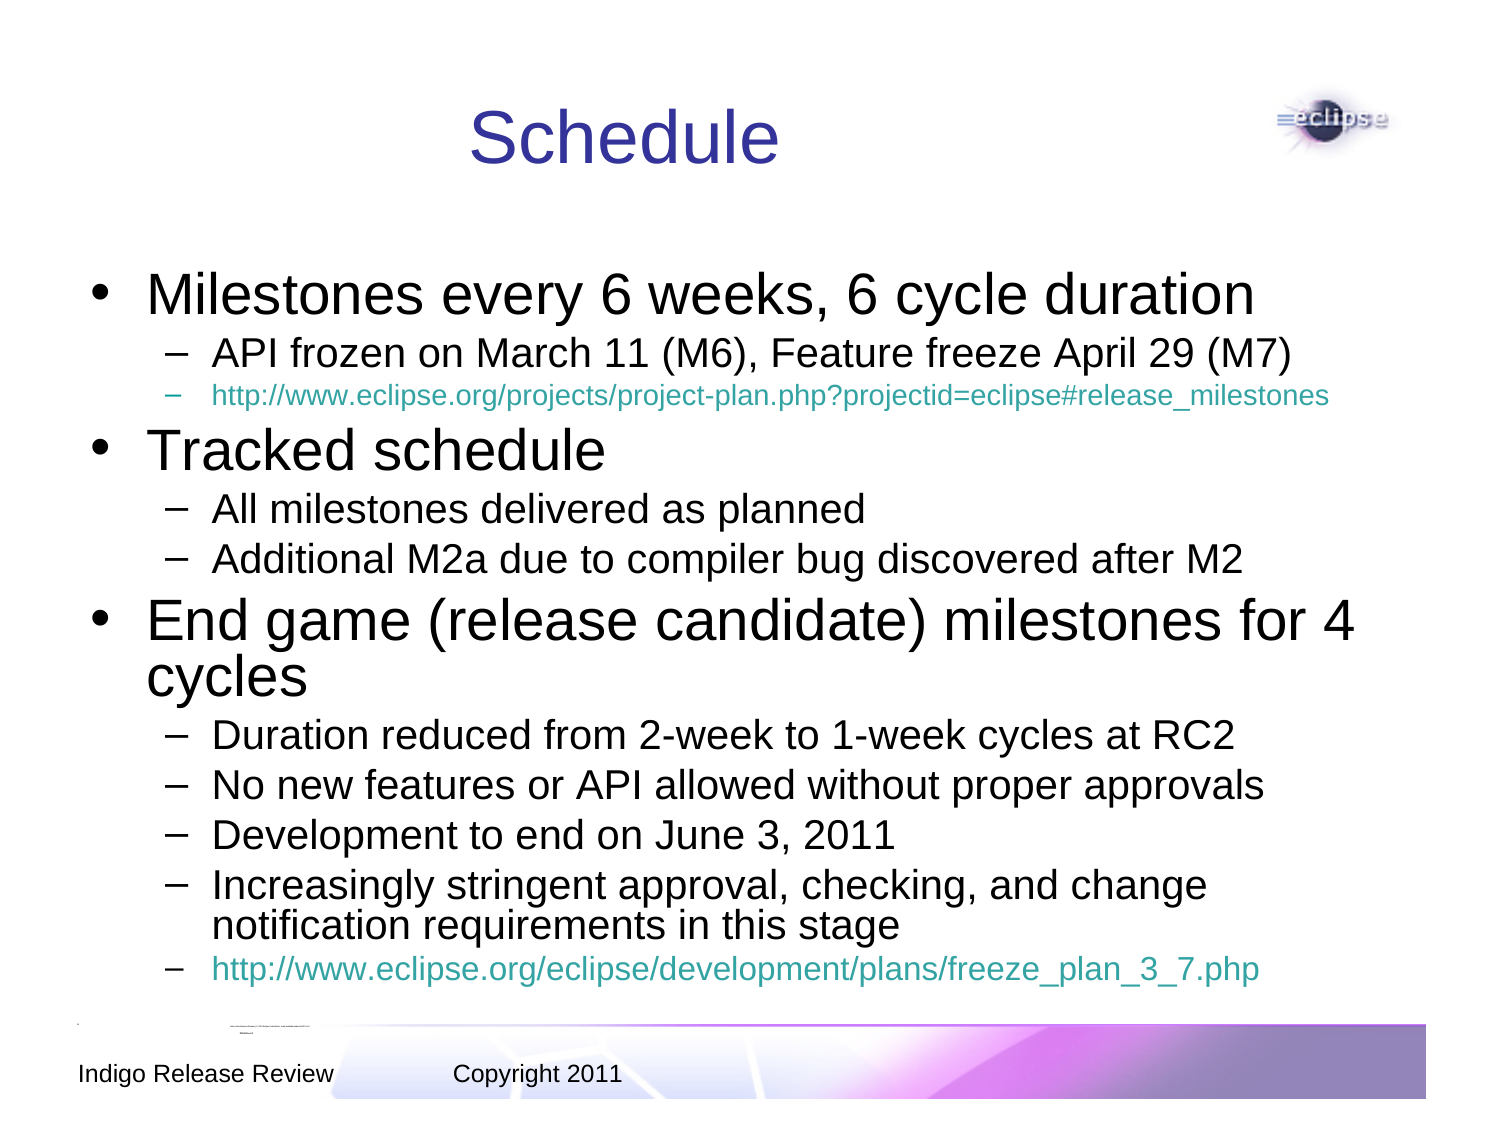

# Schedule
Milestones every 6 weeks, 6 cycle duration
API frozen on March 11 (M6), Feature freeze April 29 (M7)
http://www.eclipse.org/projects/project-plan.php?projectid=eclipse#release_milestones
Tracked schedule
All milestones delivered as planned
Additional M2a due to compiler bug discovered after M2
End game (release candidate) milestones for 4 cycles
Duration reduced from 2-week to 1-week cycles at RC2
No new features or API allowed without proper approvals
Development to end on June 3, 2011
Increasingly stringent approval, checking, and change notification requirements in this stage
http://www.eclipse.org/eclipse/development/plans/freeze_plan_3_7.php
24
Copyright 2011